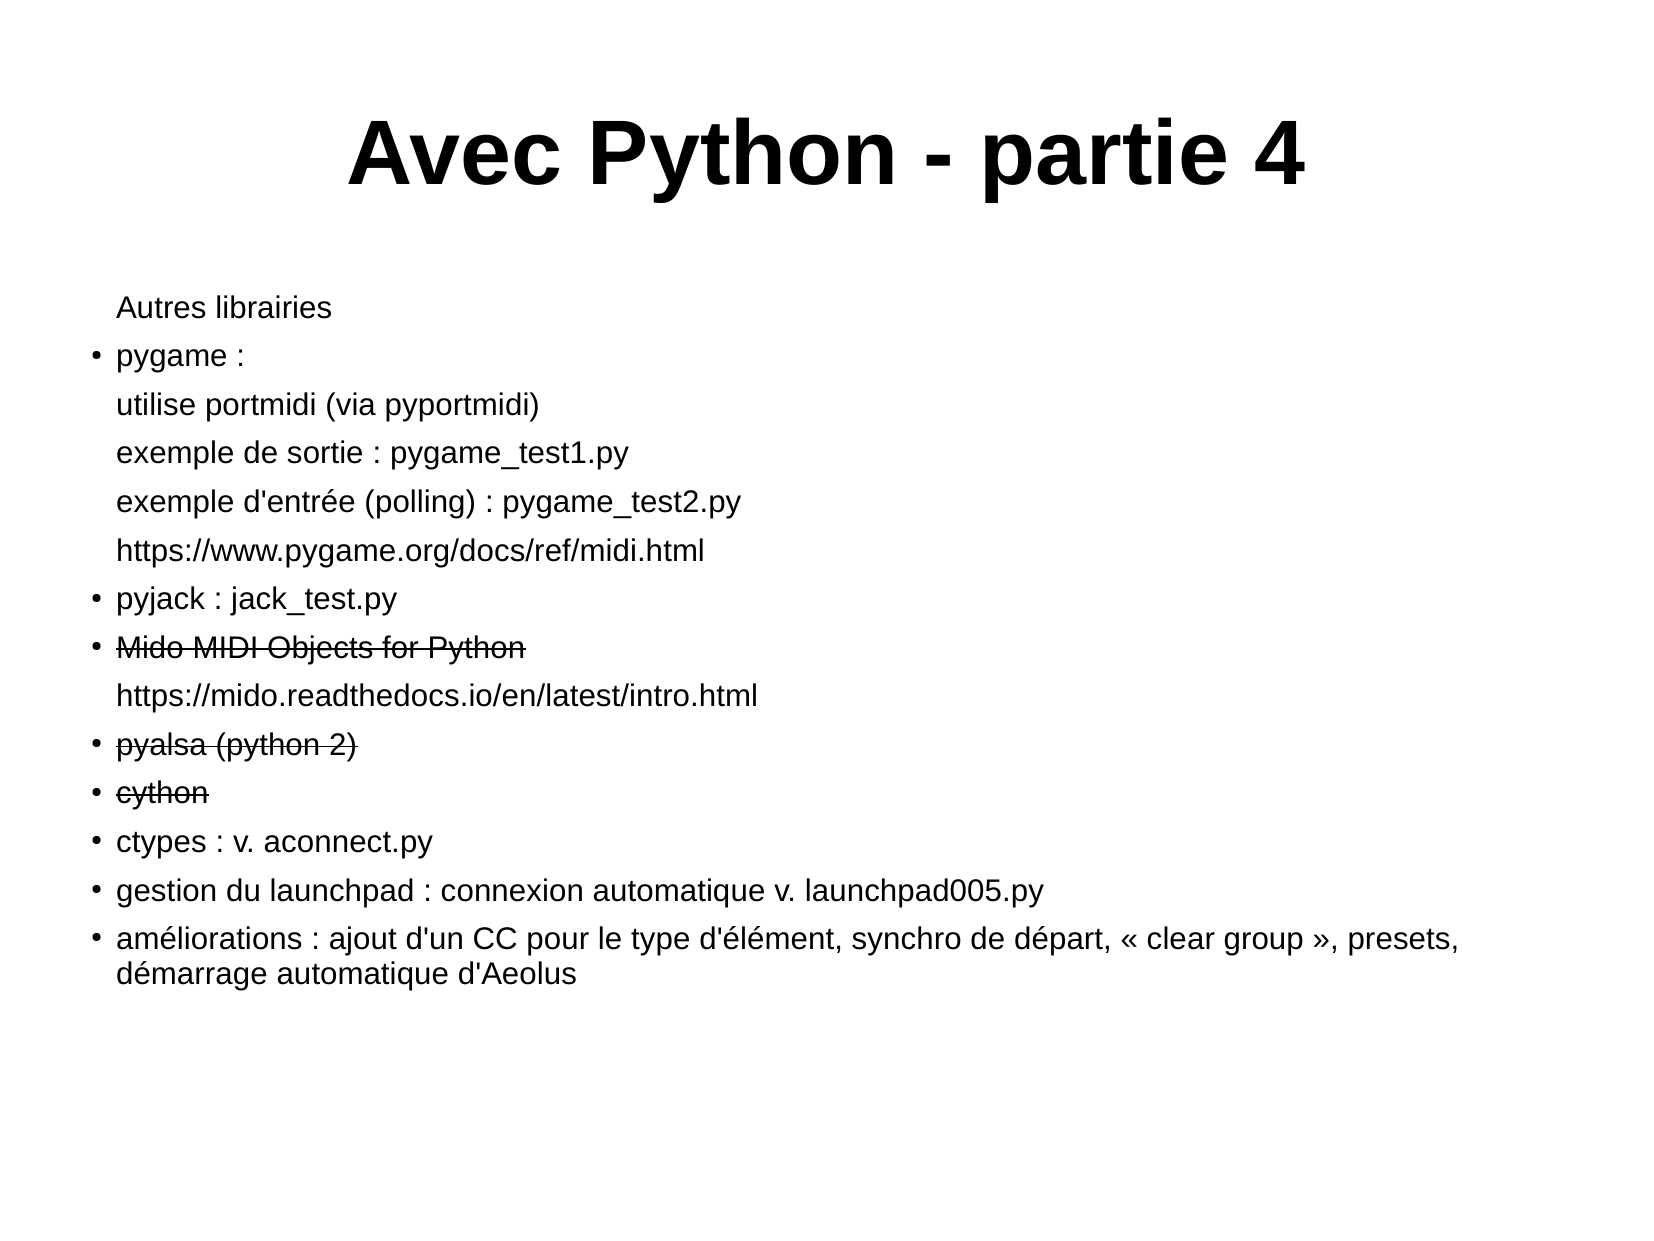

# Avec Python - partie 4
Autres librairies
pygame :
utilise portmidi (via pyportmidi)
exemple de sortie : pygame_test1.py
exemple d'entrée (polling) : pygame_test2.py
https://www.pygame.org/docs/ref/midi.html
pyjack : jack_test.py
Mido MIDI Objects for Python
https://mido.readthedocs.io/en/latest/intro.html
pyalsa (python 2)
cython
ctypes : v. aconnect.py
gestion du launchpad : connexion automatique v. launchpad005.py
améliorations : ajout d'un CC pour le type d'élément, synchro de départ, « clear group », presets, démarrage automatique d'Aeolus